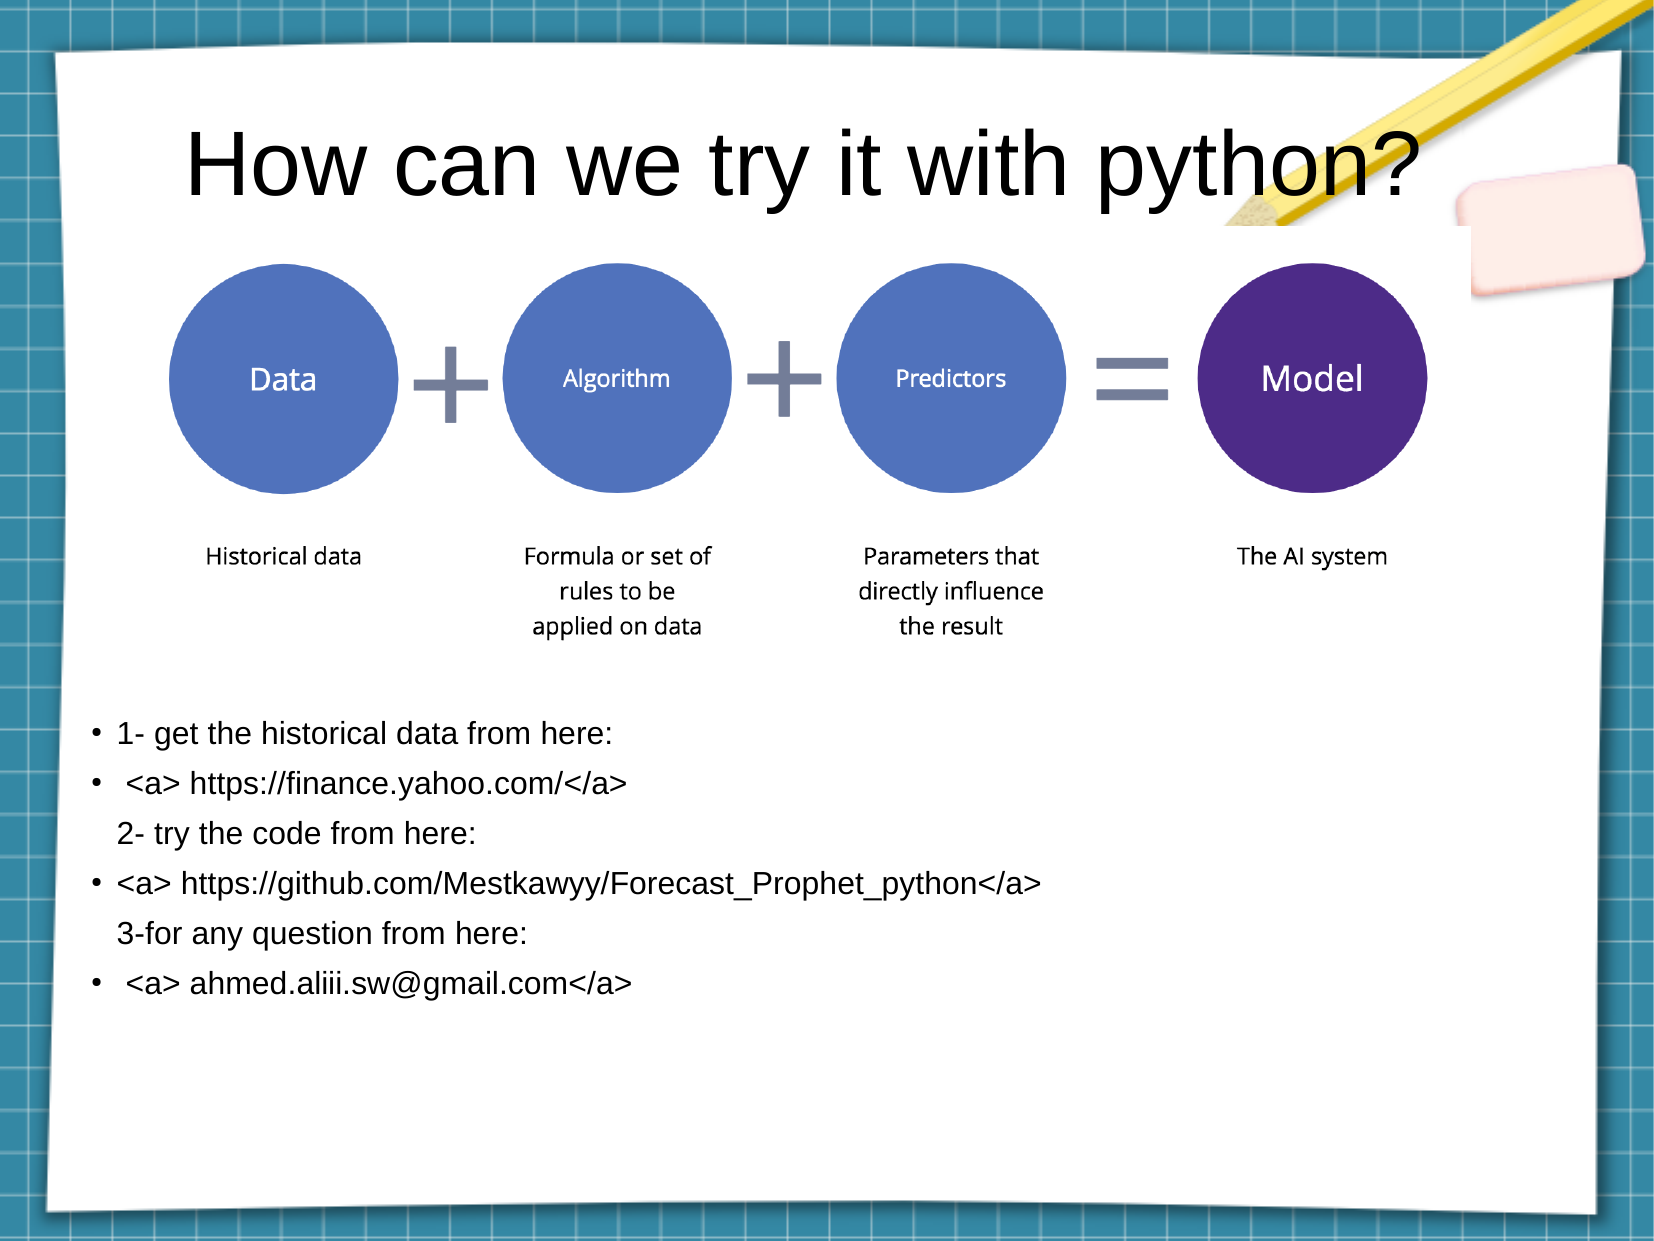

# How can we try it with python?
1- get the historical data from here:
 <a> https://finance.yahoo.com/</a>
2- try the code from here:
<a> https://github.com/Mestkawyy/Forecast_Prophet_python</a>
3-for any question from here:
 <a> ahmed.aliii.sw@gmail.com</a>